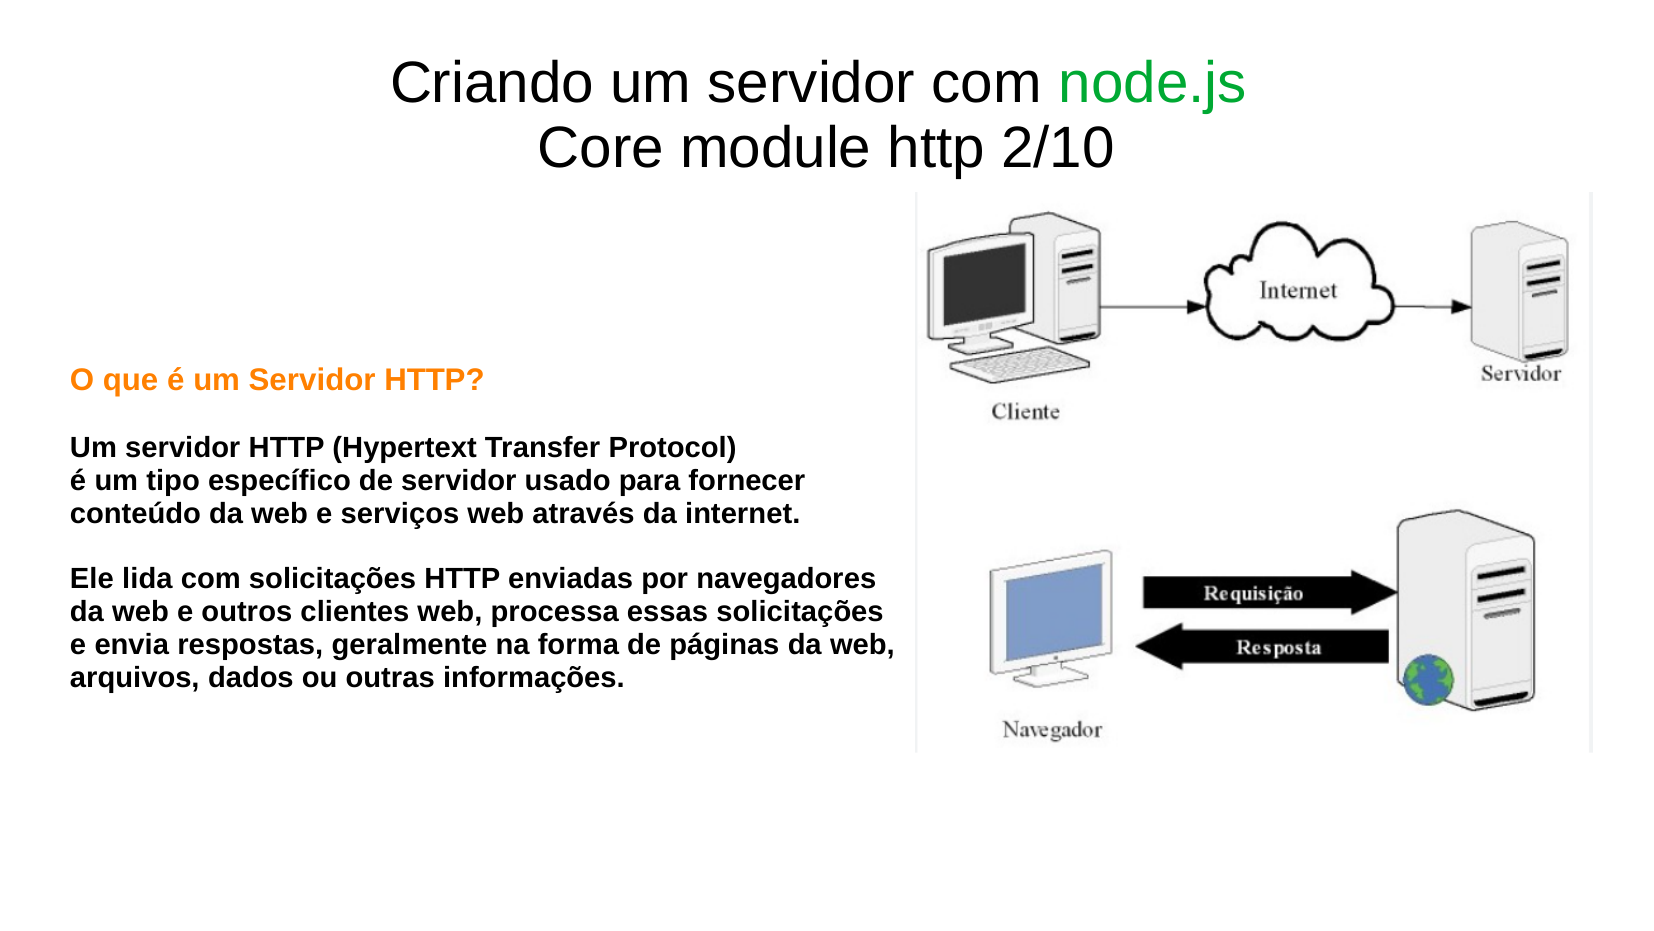

# Criando um servidor com node.js Core module http 2/10
O que é um Servidor HTTP?
Um servidor HTTP (Hypertext Transfer Protocol)
é um tipo específico de servidor usado para fornecer
conteúdo da web e serviços web através da internet.
Ele lida com solicitações HTTP enviadas por navegadores
da web e outros clientes web, processa essas solicitações
e envia respostas, geralmente na forma de páginas da web,
arquivos, dados ou outras informações.